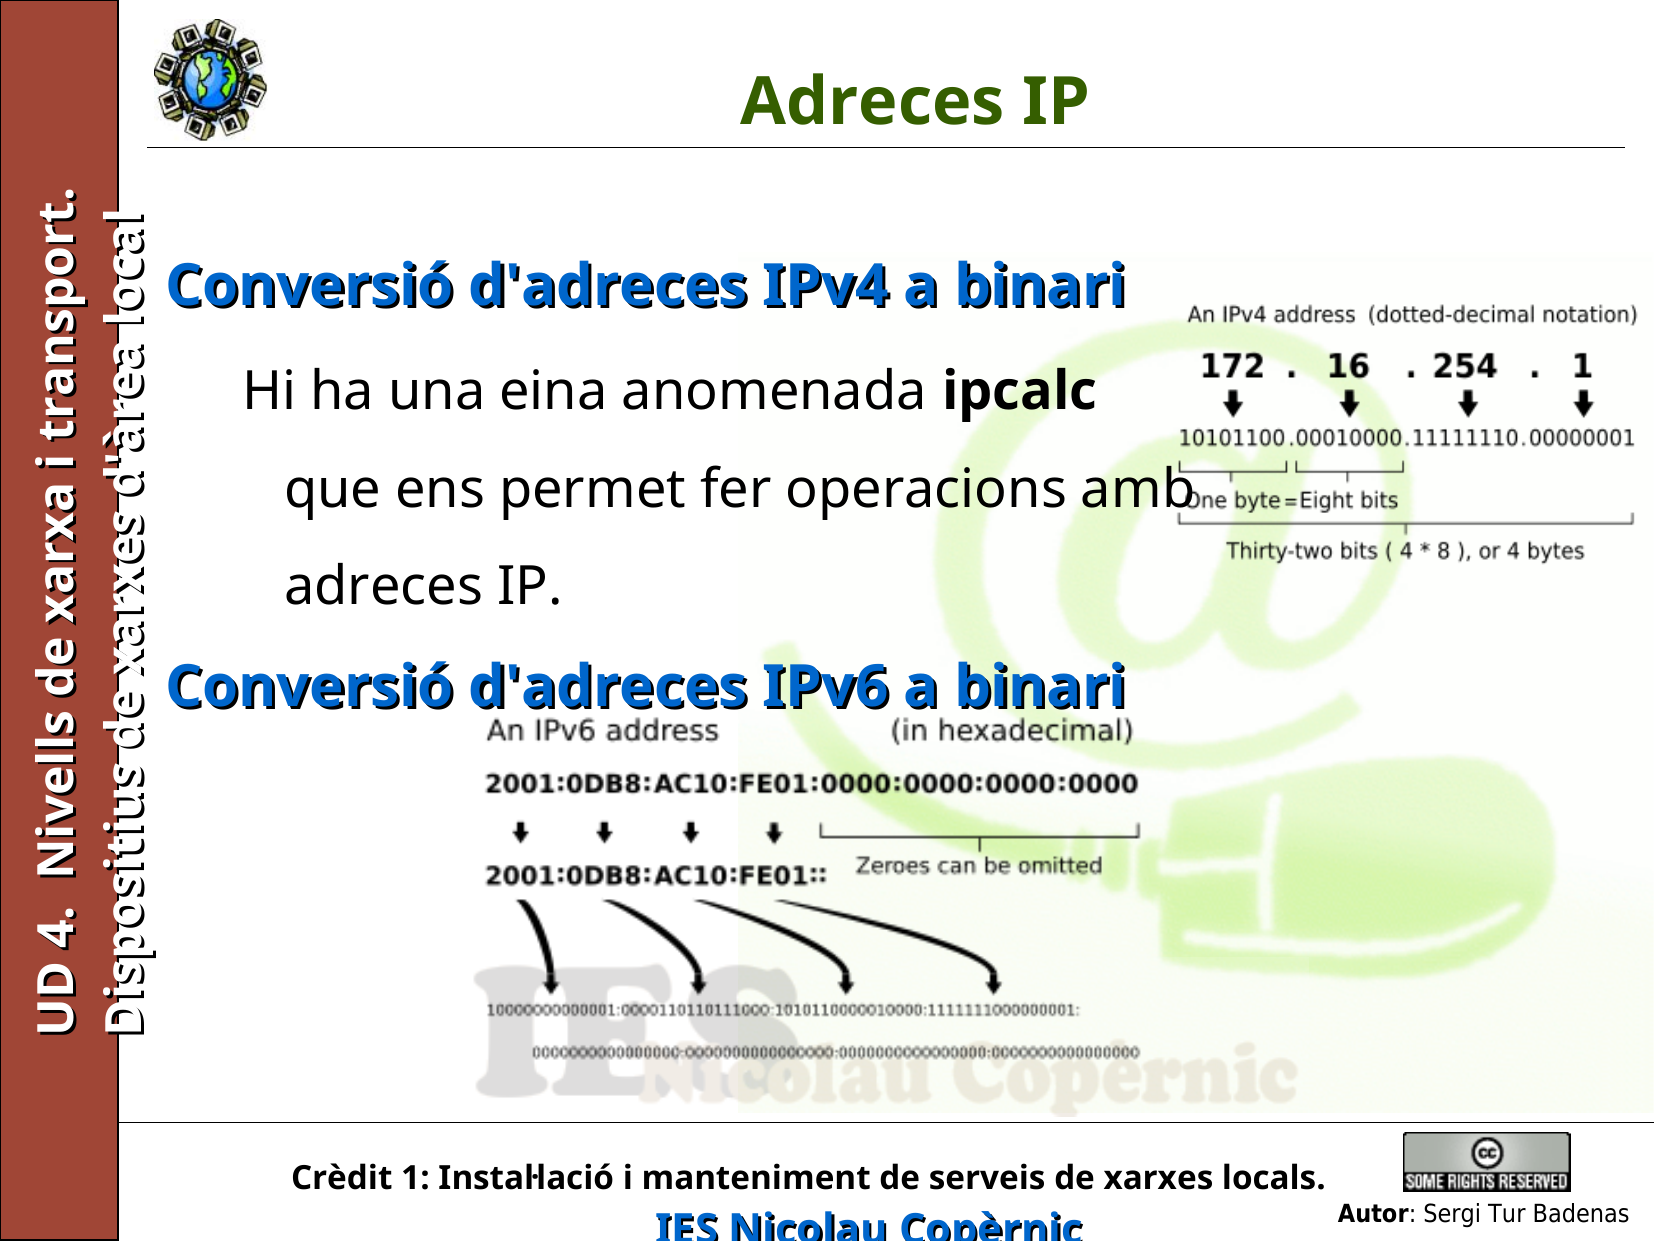

# Adreces IP
Conversió d'adreces IPv4 a binari
Hi ha una eina anomenada ipcalc
 que ens permet fer operacions amb
 adreces IP.
Conversió d'adreces IPv6 a binari